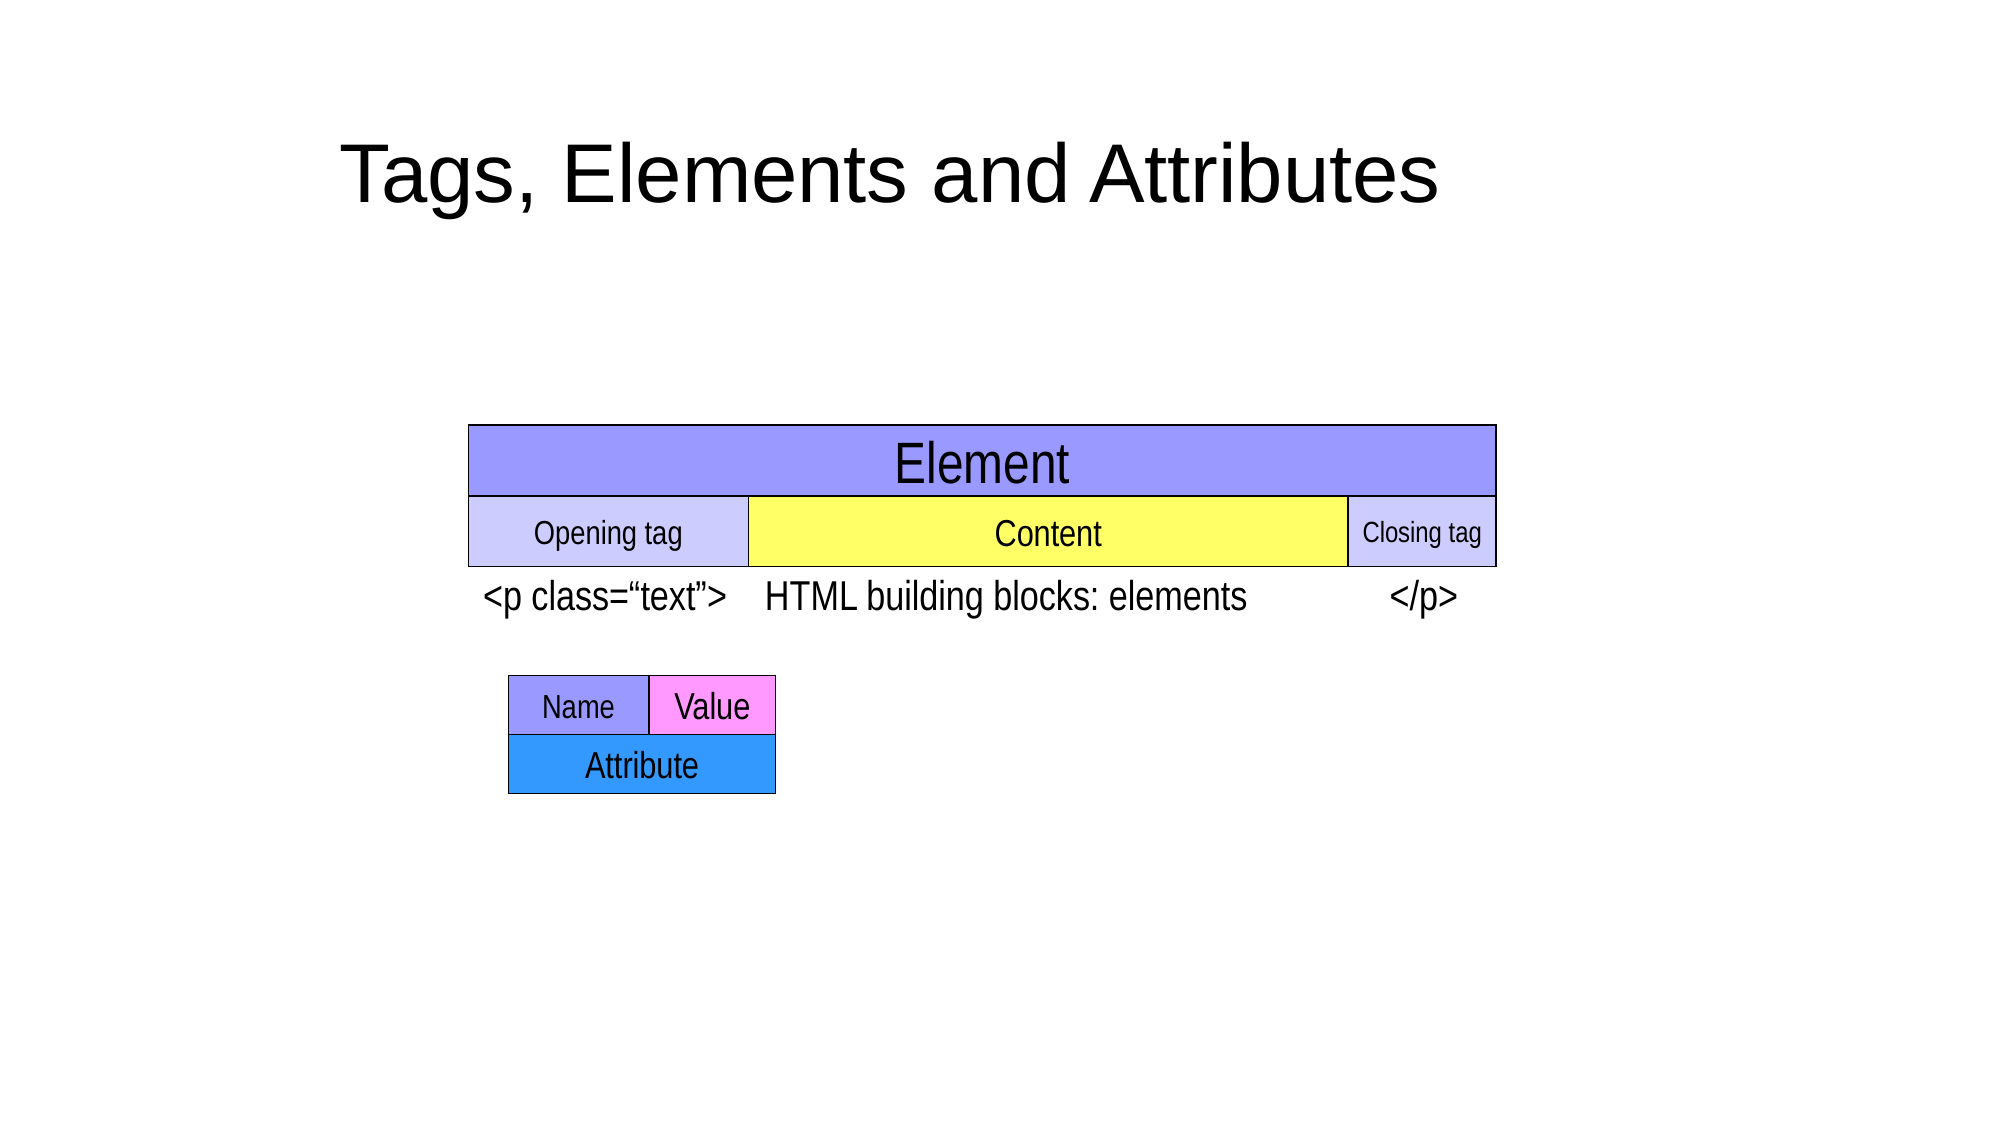

Tags, Elements and Attributes
Element
Opening tag
Content
Closing tag
<p class=“text”> HTML building blocks: elements </p>
Name
Value
Attribute